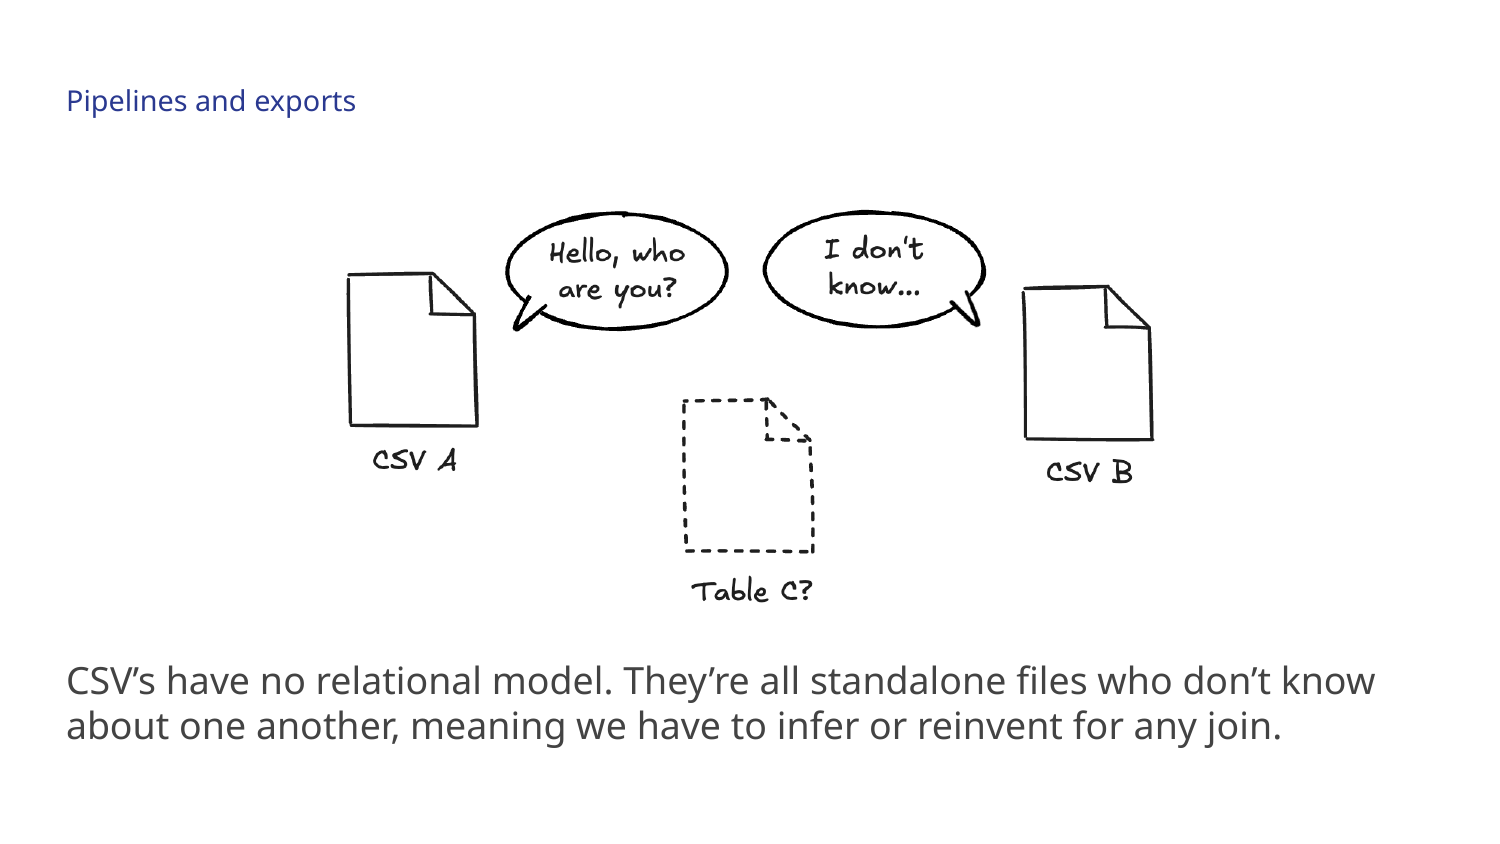

# Pipelines and exports
CSV’s have no relational model. They’re all standalone files who don’t know about one another, meaning we have to infer or reinvent for any join.